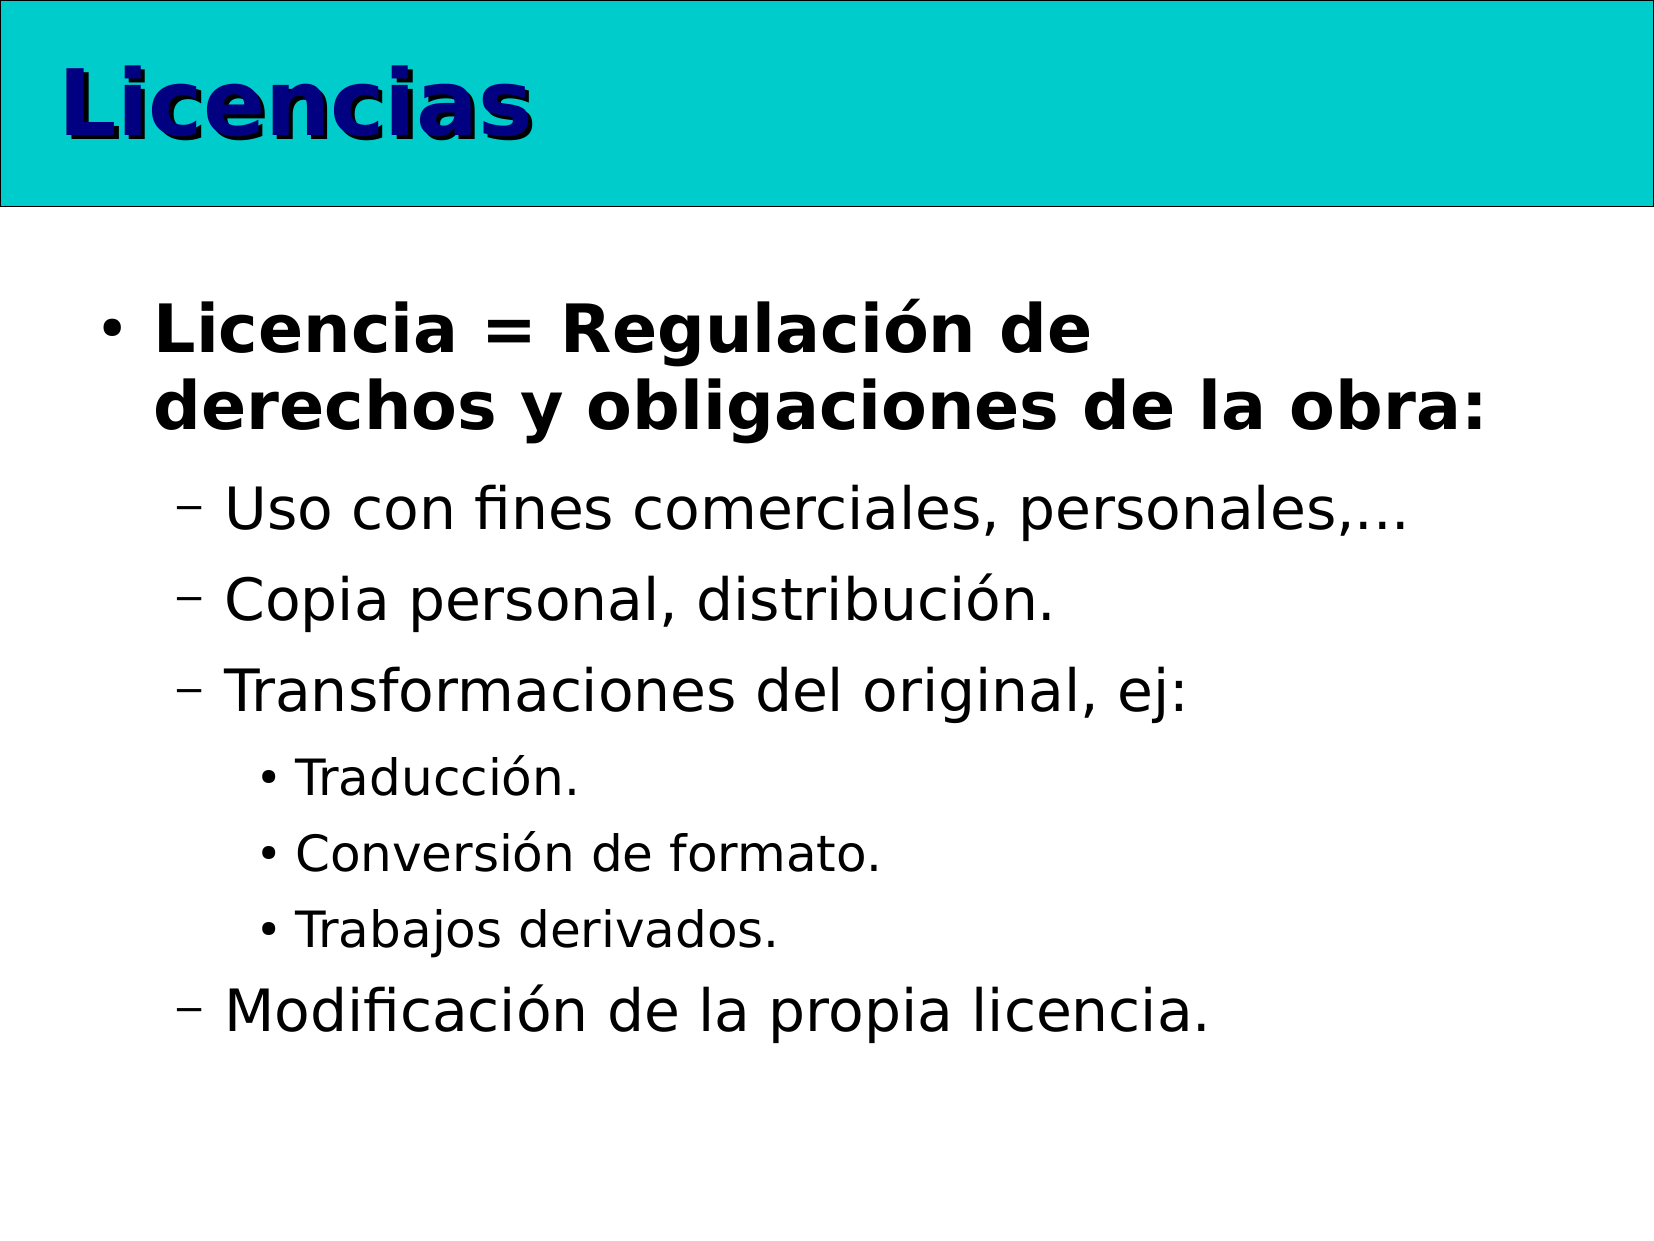

# Licencias
Licencia = Regulación de
derechos y obligaciones de la obra:
Uso con fines comerciales, personales,...
Copia personal, distribución.
Transformaciones del original, ej:
Traducción.
Conversión de formato.
Trabajos derivados.
Modificación de la propia licencia.